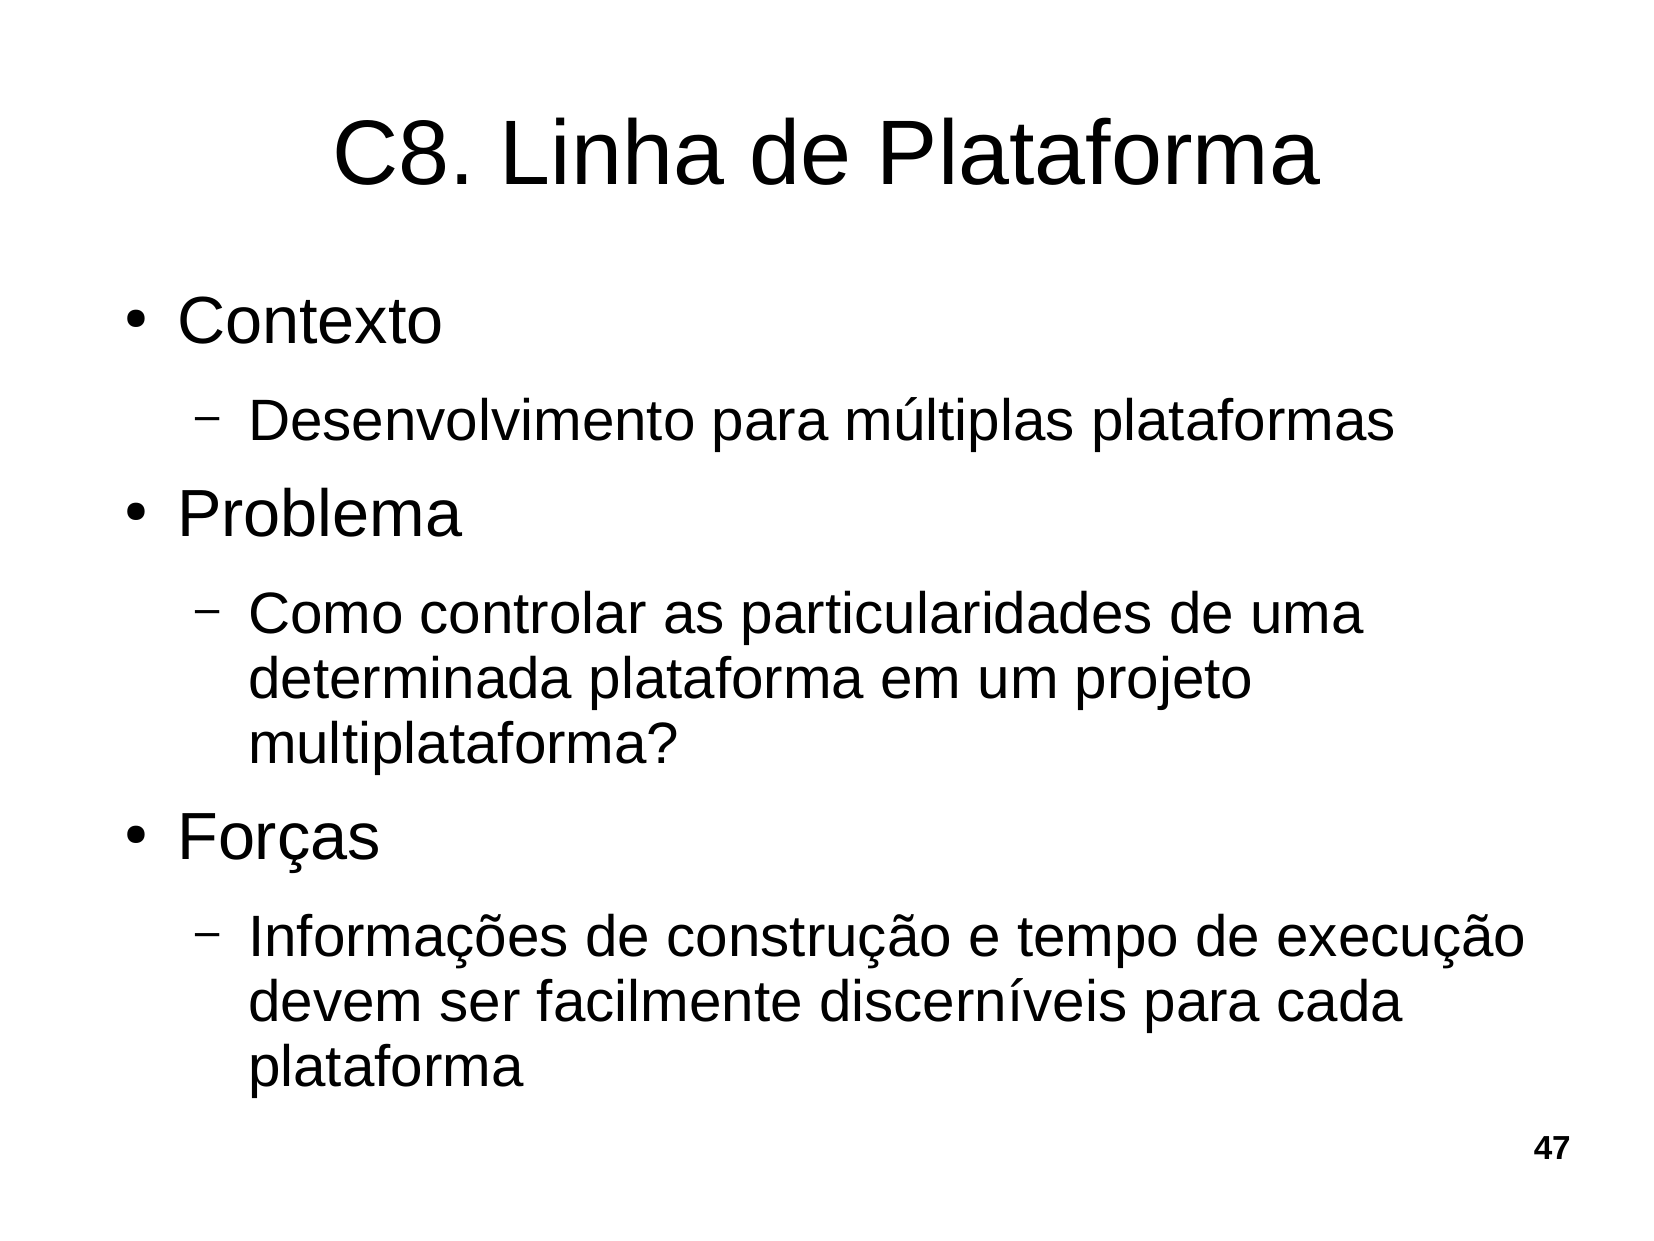

# C8. Linha de Plataforma
Contexto
Desenvolvimento para múltiplas plataformas
Problema
Como controlar as particularidades de uma determinada plataforma em um projeto multiplataforma?
Forças
Informações de construção e tempo de execução devem ser facilmente discerníveis para cada plataforma
47